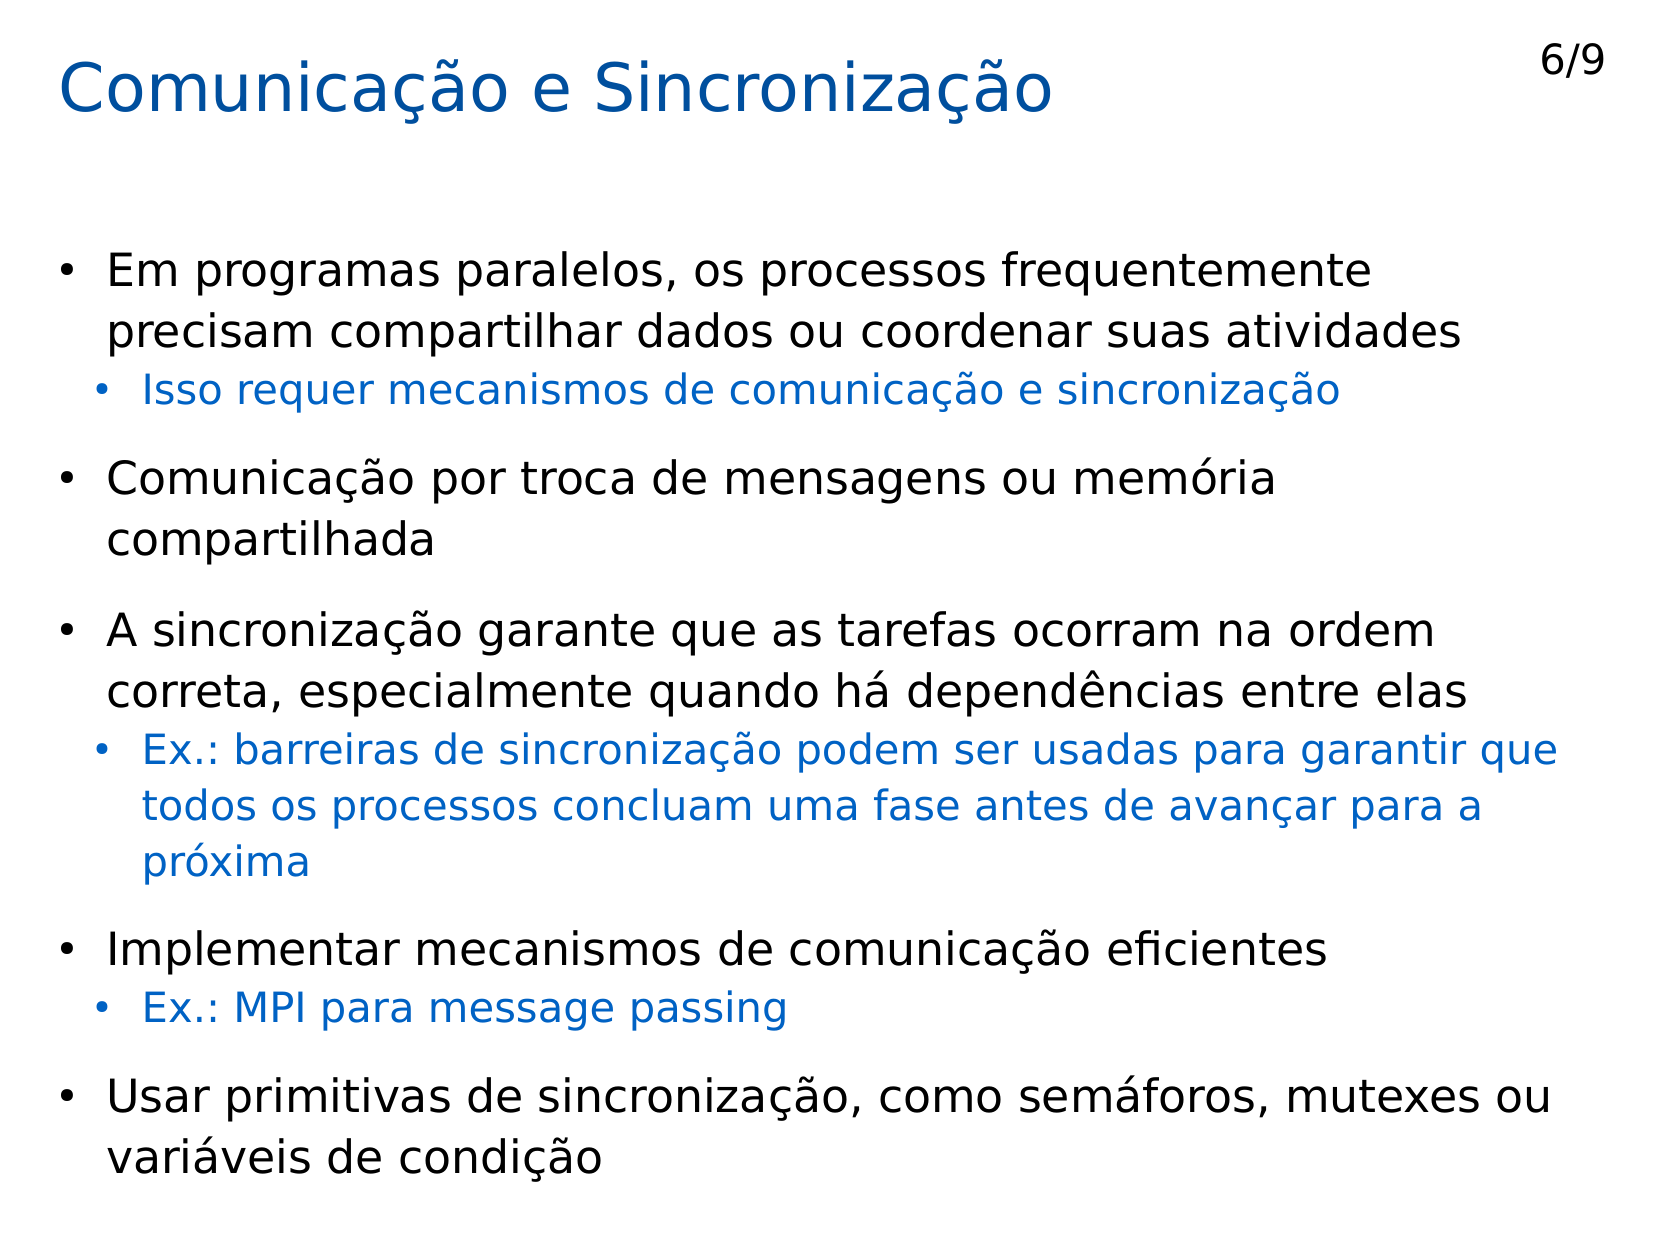

# Comunicação e Sincronização
6
Em programas paralelos, os processos frequentemente precisam compartilhar dados ou coordenar suas atividades
Isso requer mecanismos de comunicação e sincronização
Comunicação por troca de mensagens ou memória compartilhada
A sincronização garante que as tarefas ocorram na ordem correta, especialmente quando há dependências entre elas
Ex.: barreiras de sincronização podem ser usadas para garantir que todos os processos concluam uma fase antes de avançar para a próxima
Implementar mecanismos de comunicação eficientes
Ex.: MPI para message passing
Usar primitivas de sincronização, como semáforos, mutexes ou variáveis de condição